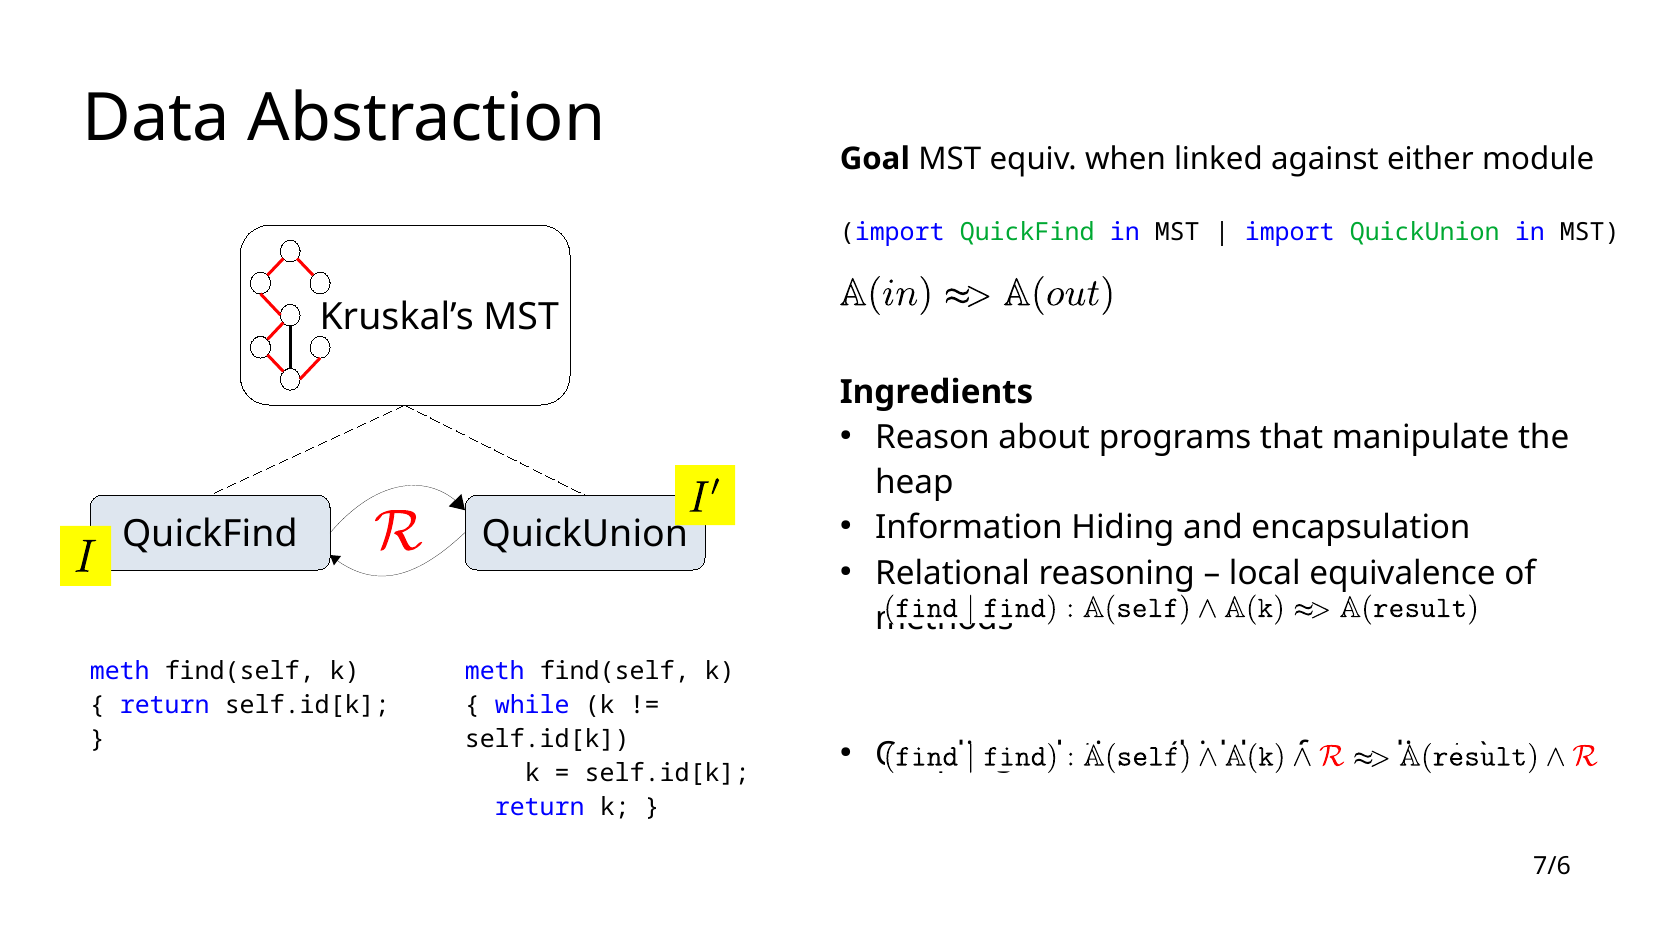

# Data Abstraction
Goal MST equiv. when linked against either module
(import QuickFind in MST | import QuickUnion in MST)
 Kruskal’s MST
Ingredients
Reason about programs that manipulate the heap
Information Hiding and encapsulation
Relational reasoning – local equivalence of methods
Coupling relations (hidden from clients)
QuickFind
QuickUnion
meth find(self, k)
{ return self.id[k]; }
meth find(self, k)
{ while (k != self.id[k])
 k = self.id[k];
 return k; }
7